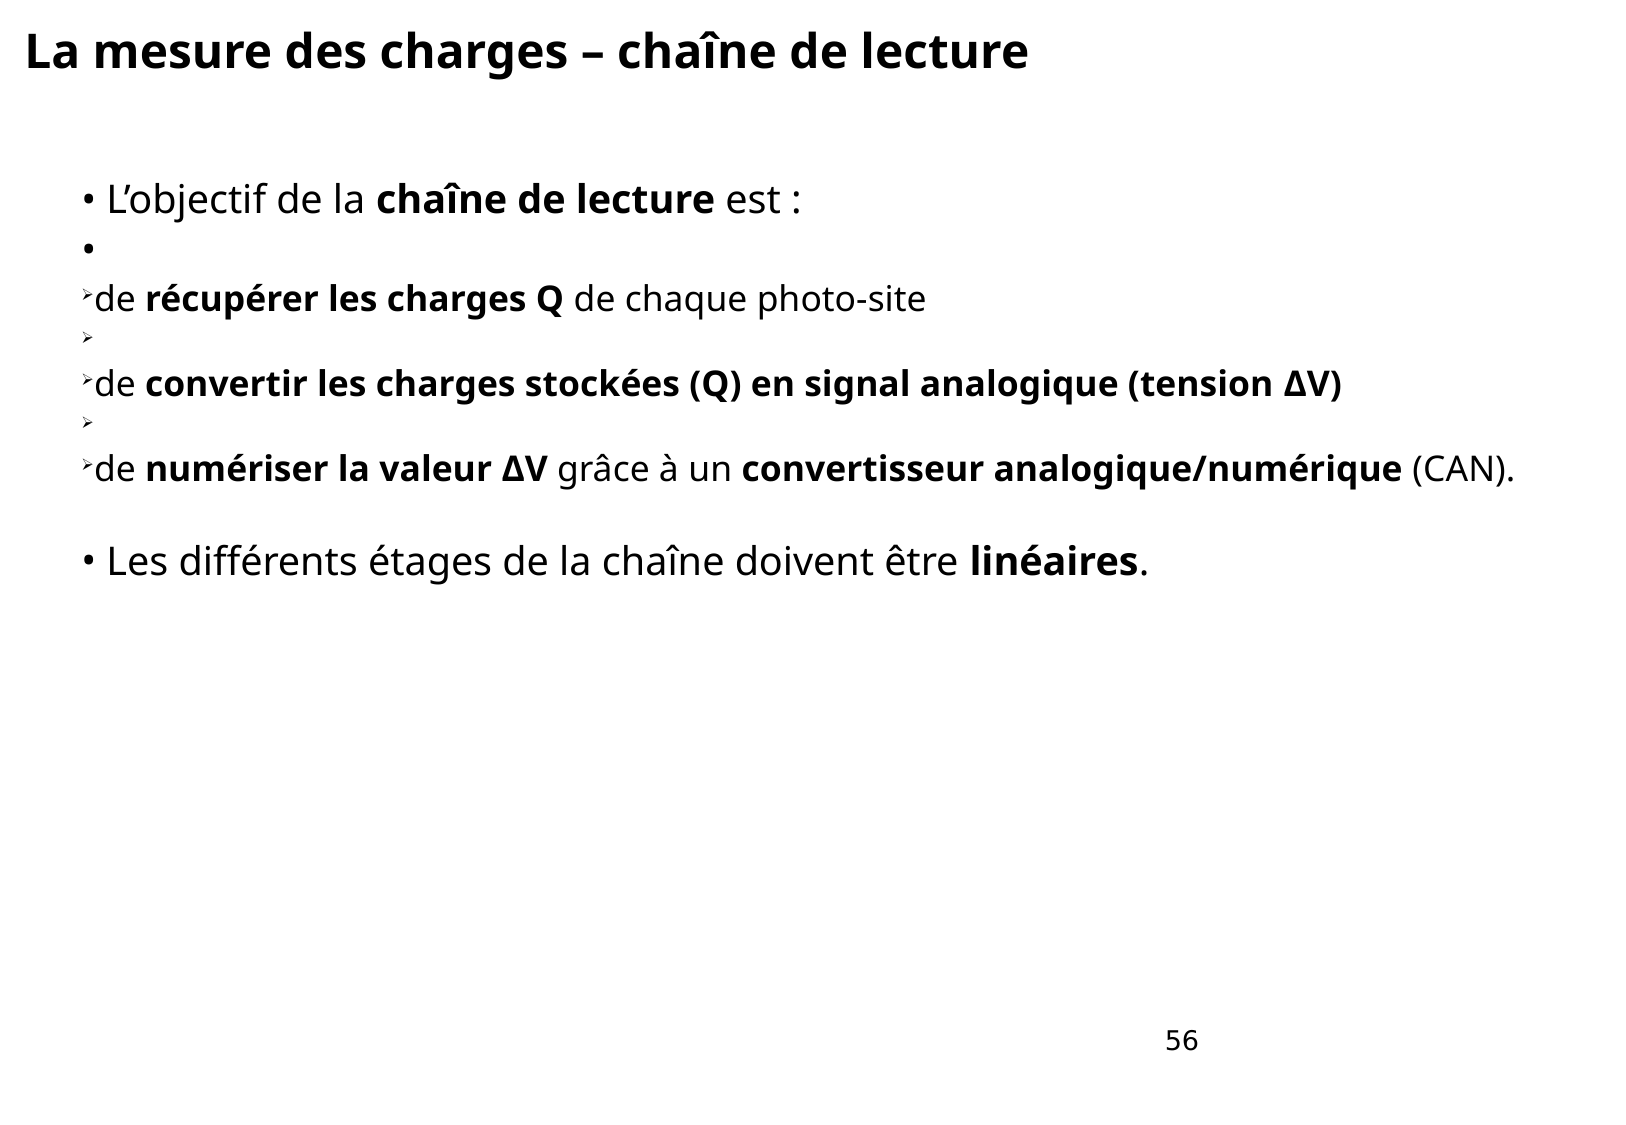

La mesure des charges – chaîne de lecture
 L’objectif de la chaîne de lecture est :
de récupérer les charges Q de chaque photo-site
de convertir les charges stockées (Q) en signal analogique (tension ΔV)
de numériser la valeur ΔV grâce à un convertisseur analogique/numérique (CAN).
 Les différents étages de la chaîne doivent être linéaires.
23